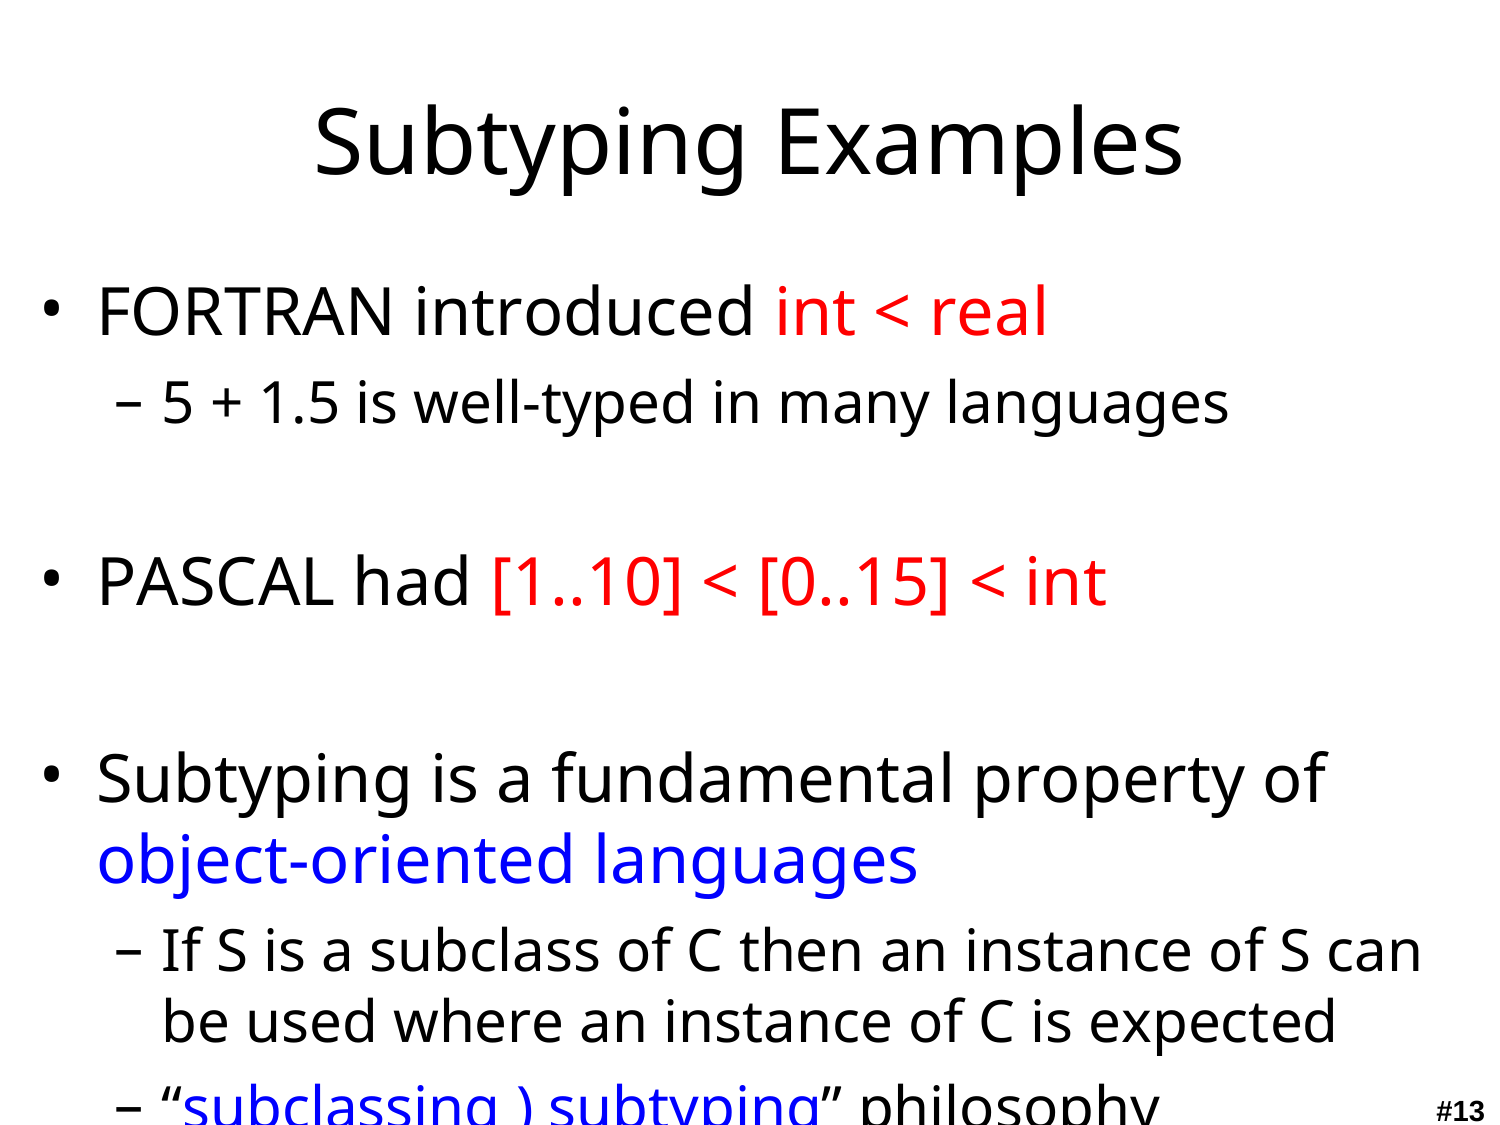

# Subtyping Examples
FORTRAN introduced int < real
5 + 1.5 is well-typed in many languages
PASCAL had [1..10] < [0..15] < int
Subtyping is a fundamental property of object-oriented languages
If S is a subclass of C then an instance of S can be used where an instance of C is expected
“subclassing ) subtyping” philosophy
13